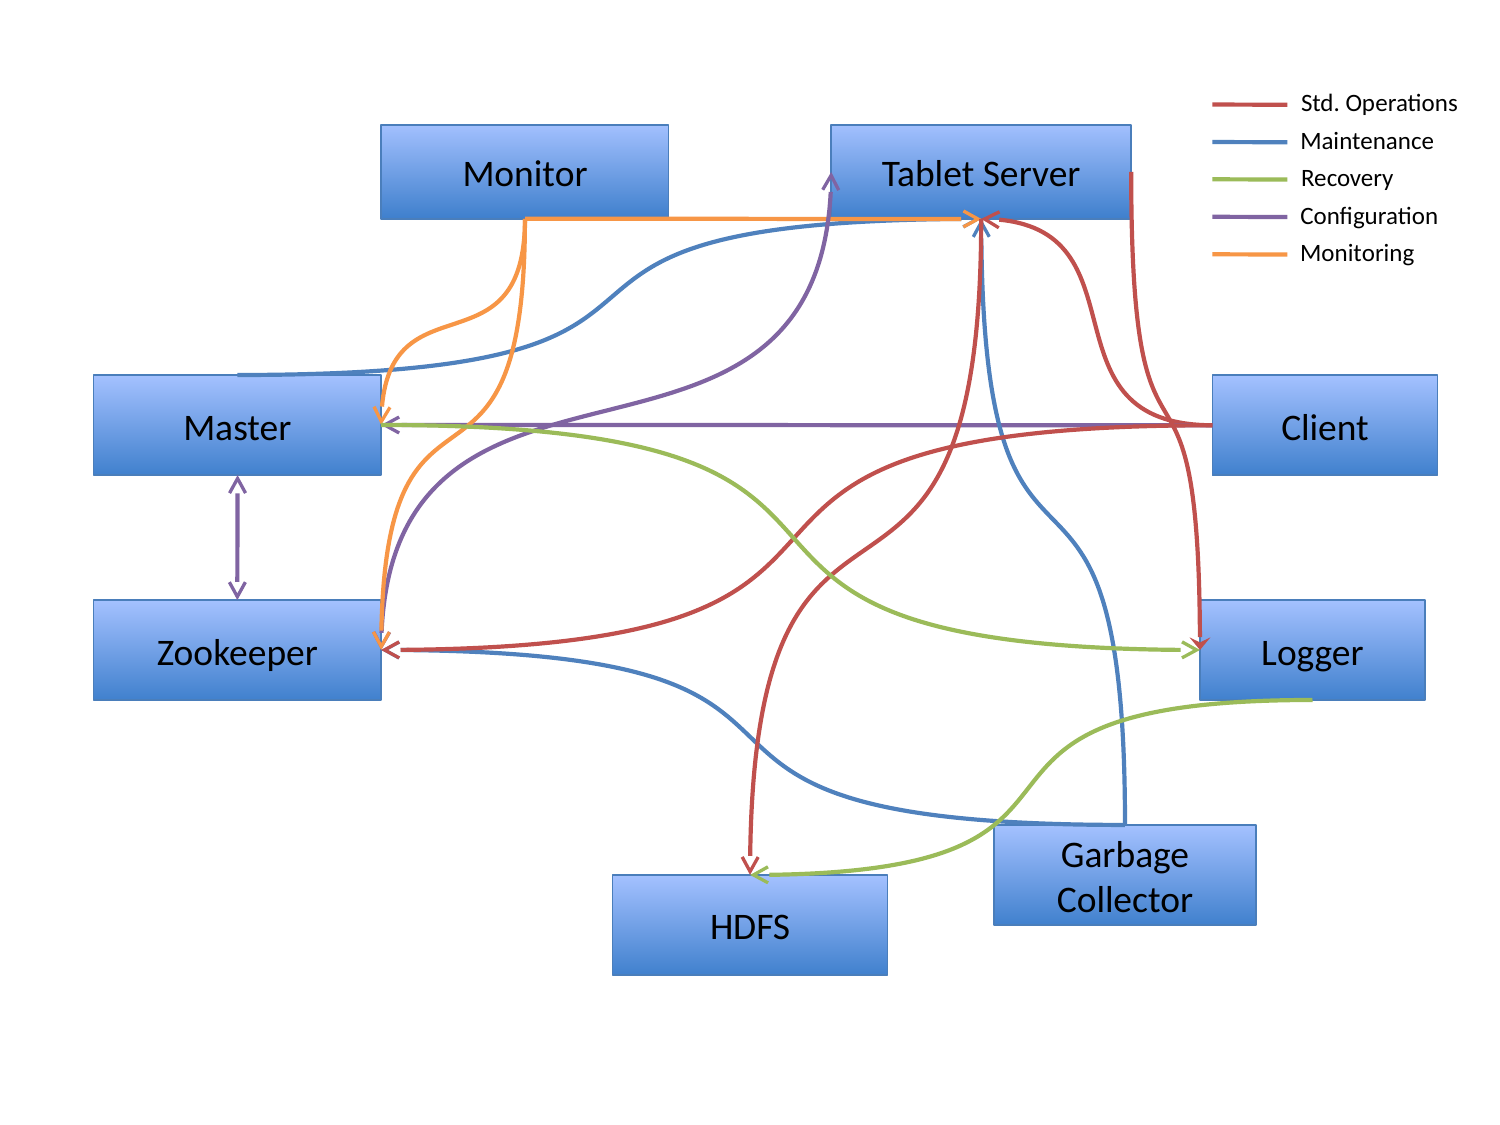

Std. Operations
Maintenance
Monitor
Tablet Server
Recovery
Configuration
Monitoring
Master
Client
Zookeeper
Logger
Garbage Collector
HDFS